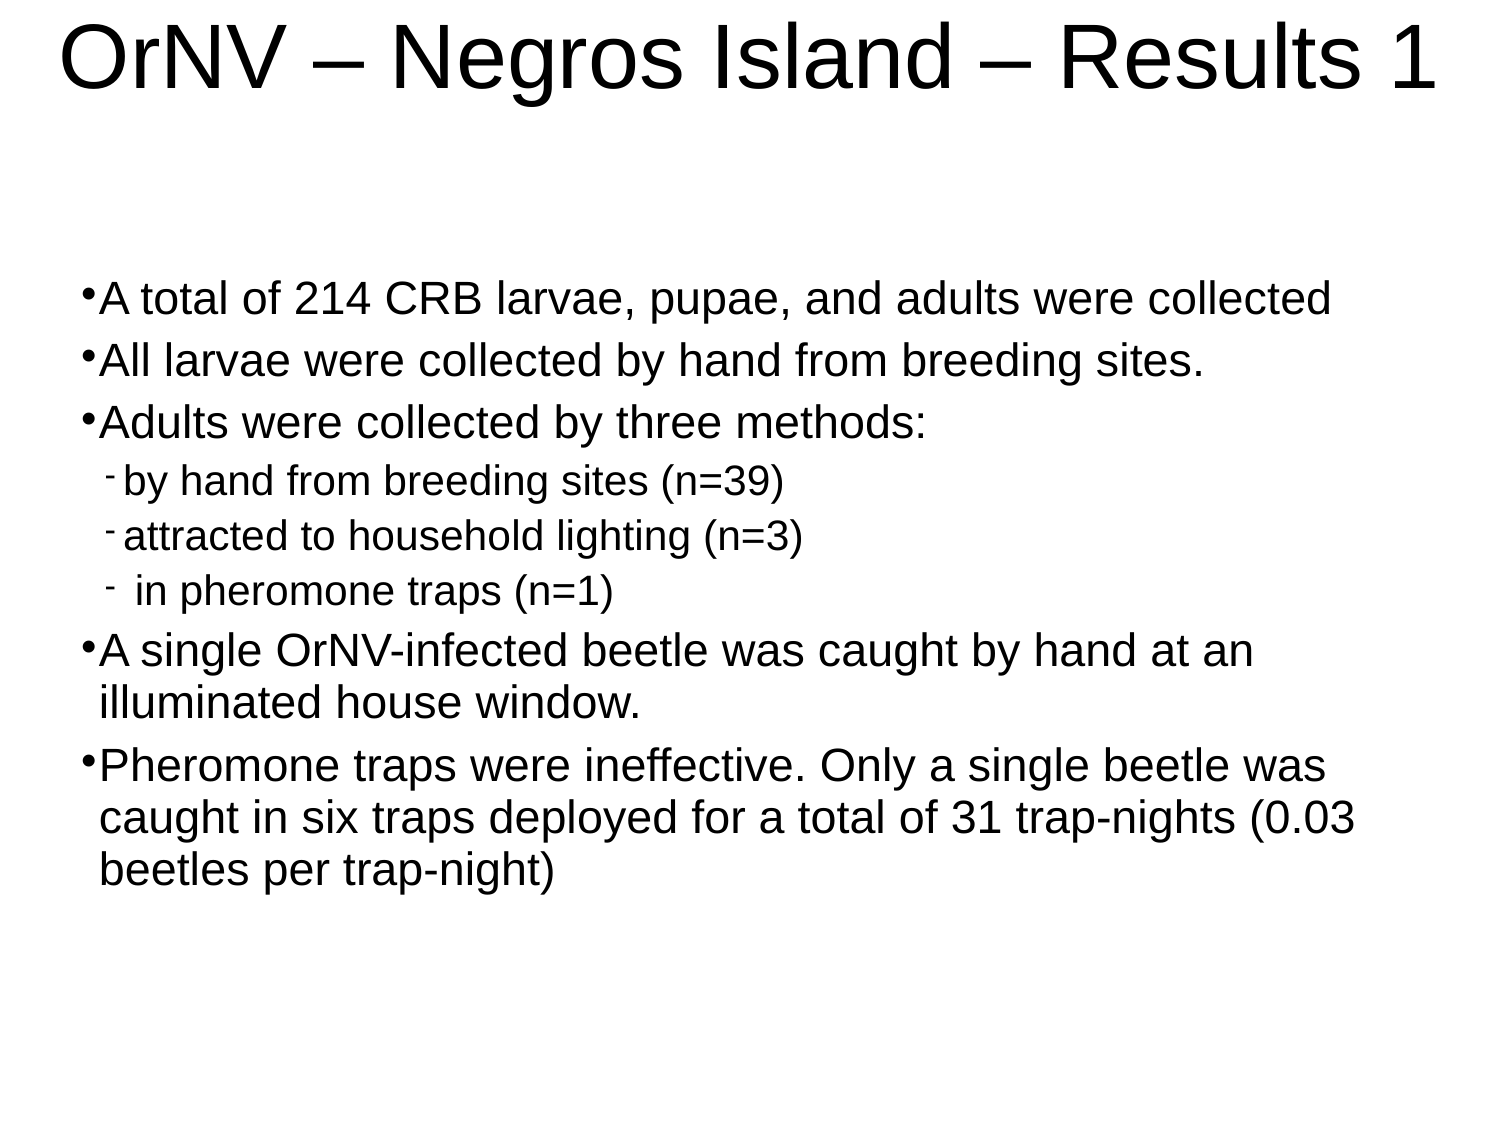

# OrNV – Negros Island – Results 1
A total of 214 CRB larvae, pupae, and adults were collected
All larvae were collected by hand from breeding sites.
Adults were collected by three methods:
by hand from breeding sites (n=39)
attracted to household lighting (n=3)
 in pheromone traps (n=1)
A single OrNV-infected beetle was caught by hand at an illuminated house window.
Pheromone traps were ineffective. Only a single beetle was caught in six traps deployed for a total of 31 trap-nights (0.03 beetles per trap-night)